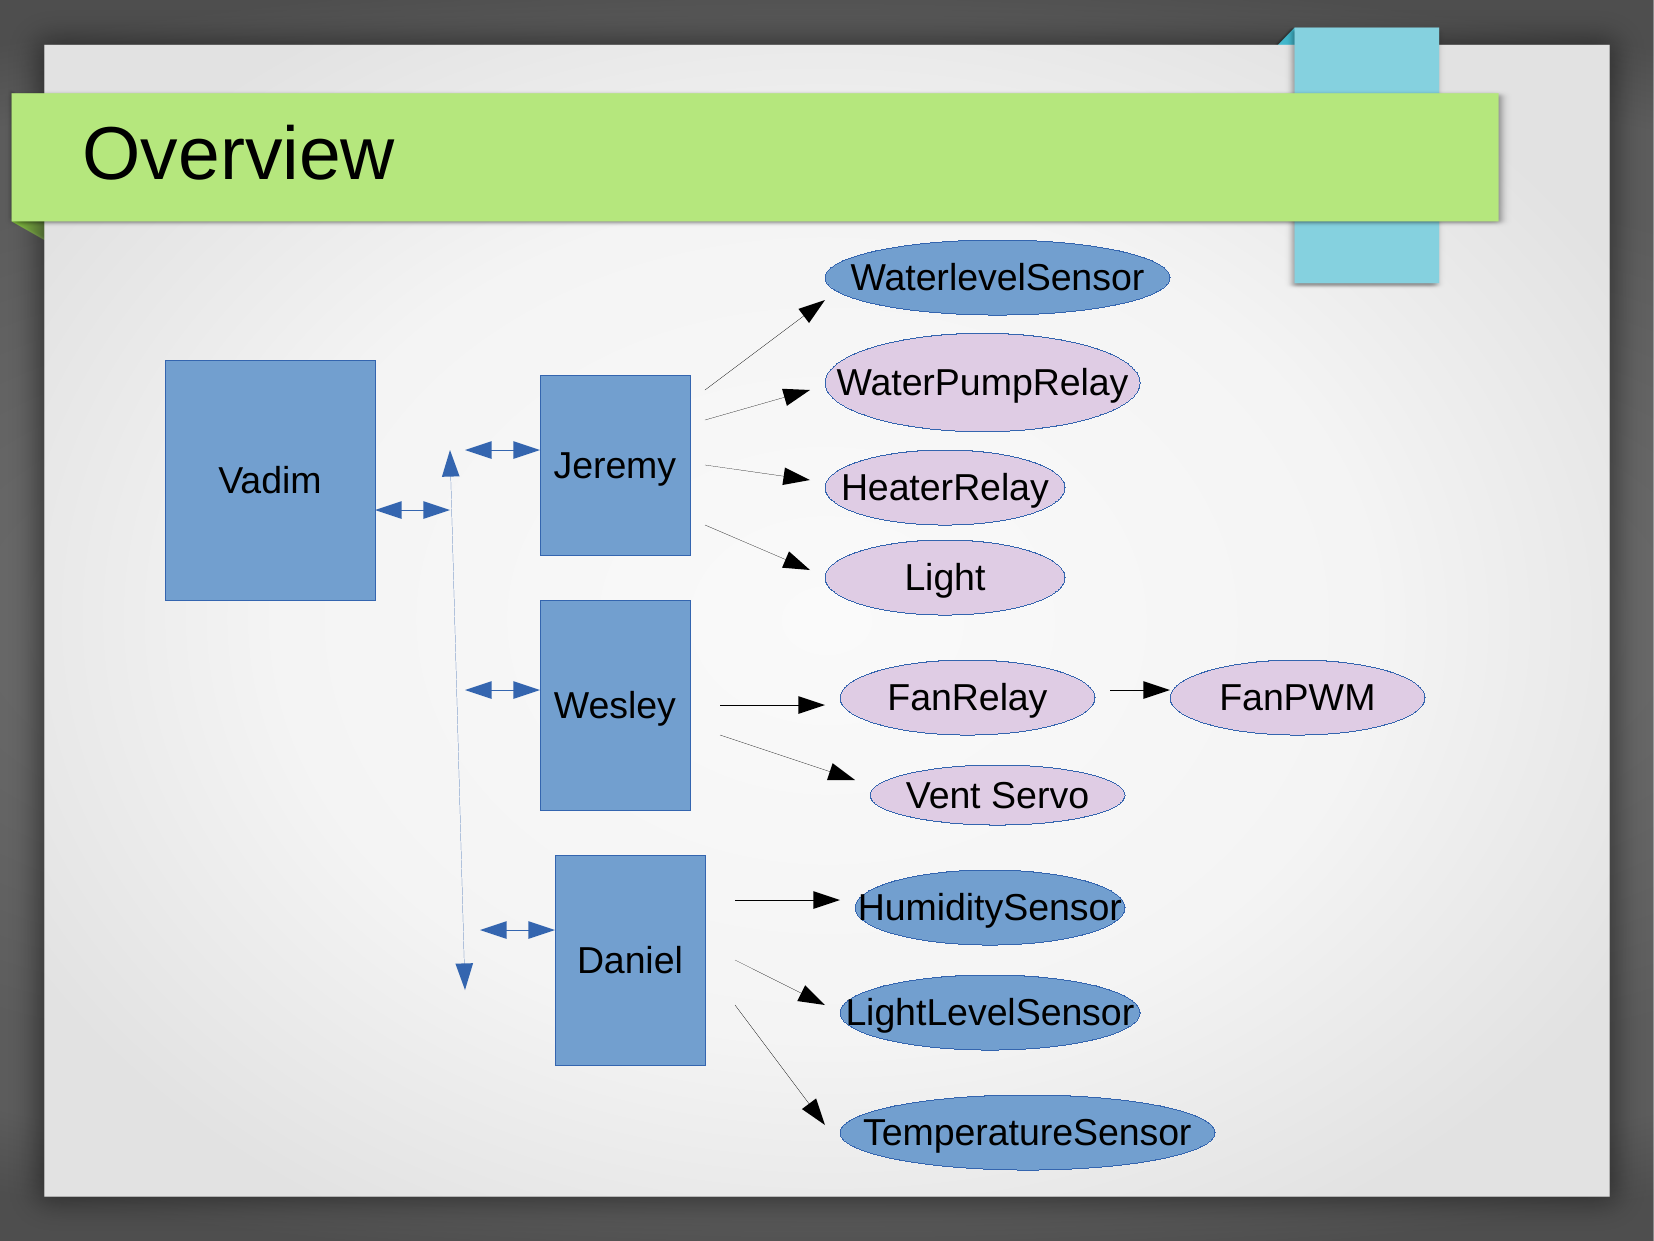

# Overview
WaterlevelSensor
WaterPumpRelay
Vadim
Jeremy
HeaterRelay
Light
Wesley
FanRelay
FanPWM
Vent Servo
Daniel
HumiditySensor
LightLevelSensor
TemperatureSensor